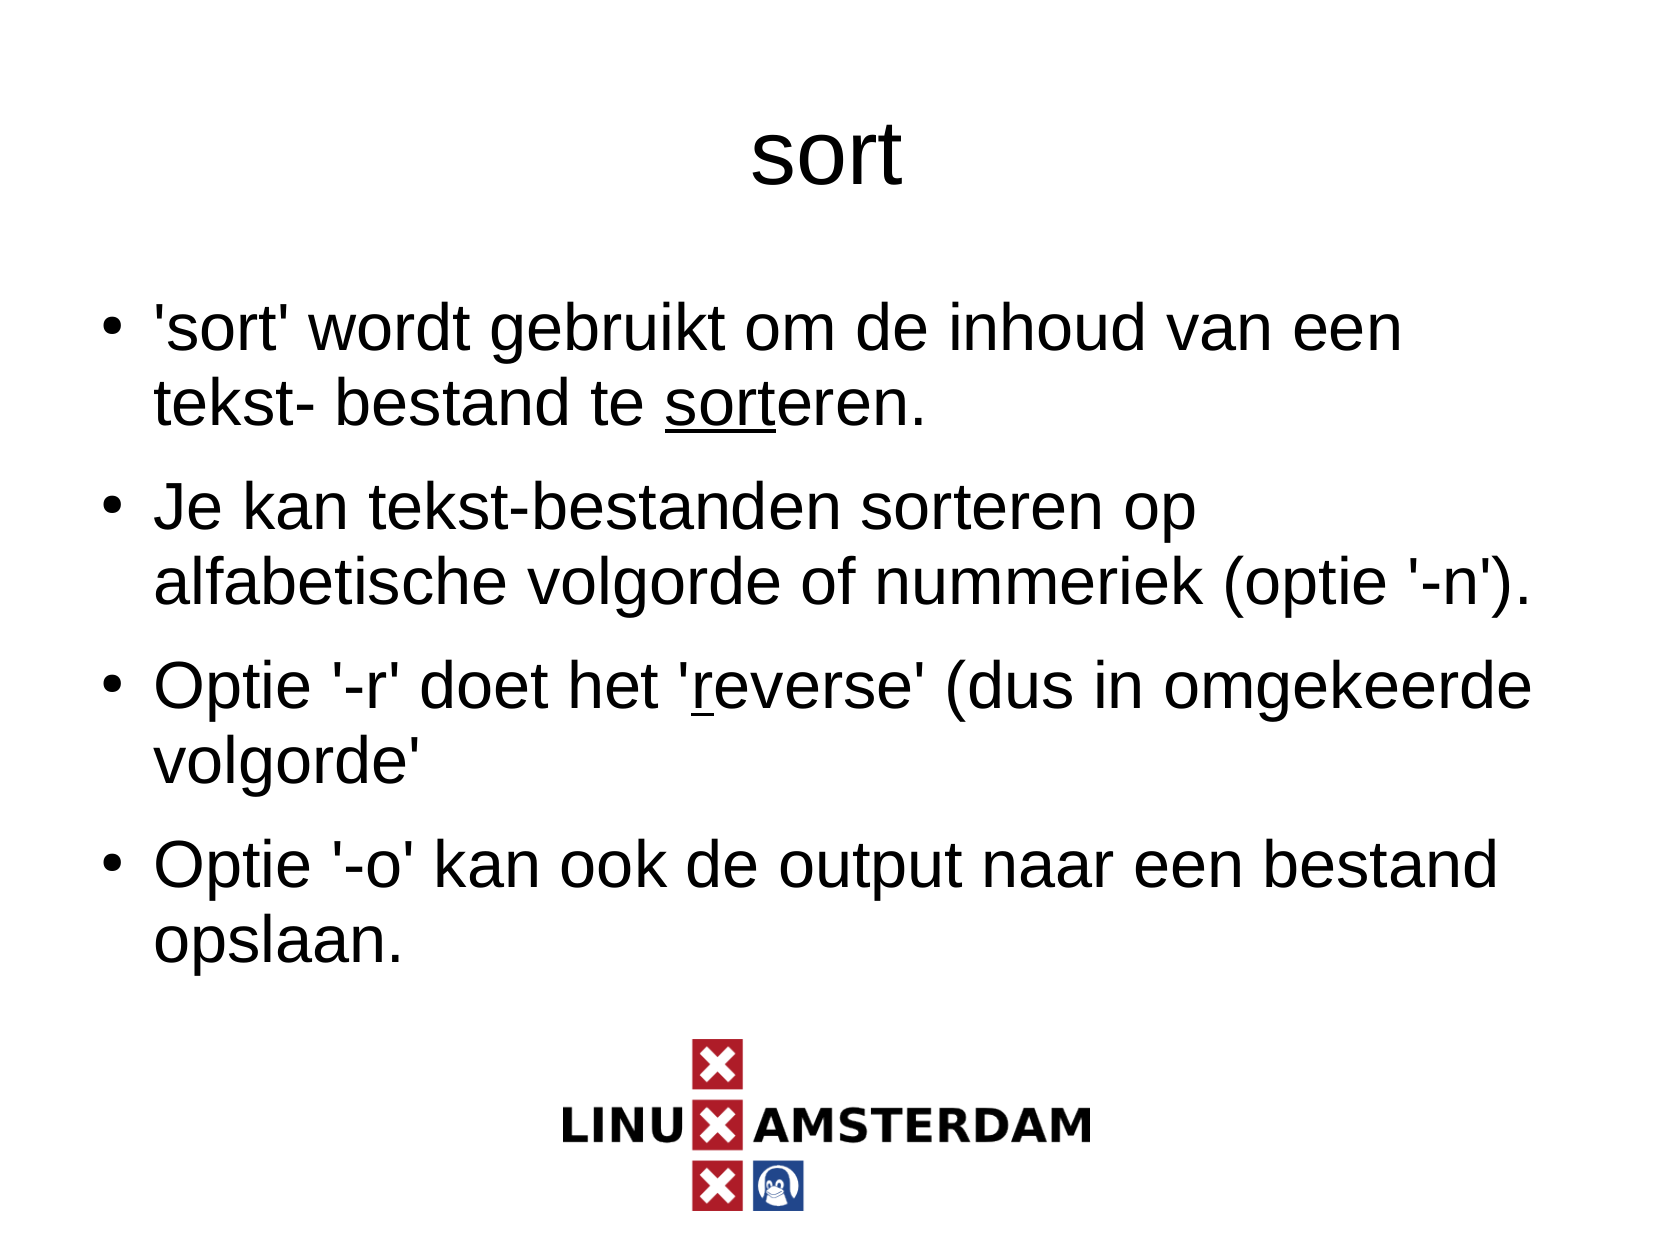

# sort
'sort' wordt gebruikt om de inhoud van een tekst- bestand te sorteren.
Je kan tekst-bestanden sorteren op alfabetische volgorde of nummeriek (optie '-n').
Optie '-r' doet het 'reverse' (dus in omgekeerde volgorde'
Optie '-o' kan ook de output naar een bestand opslaan.